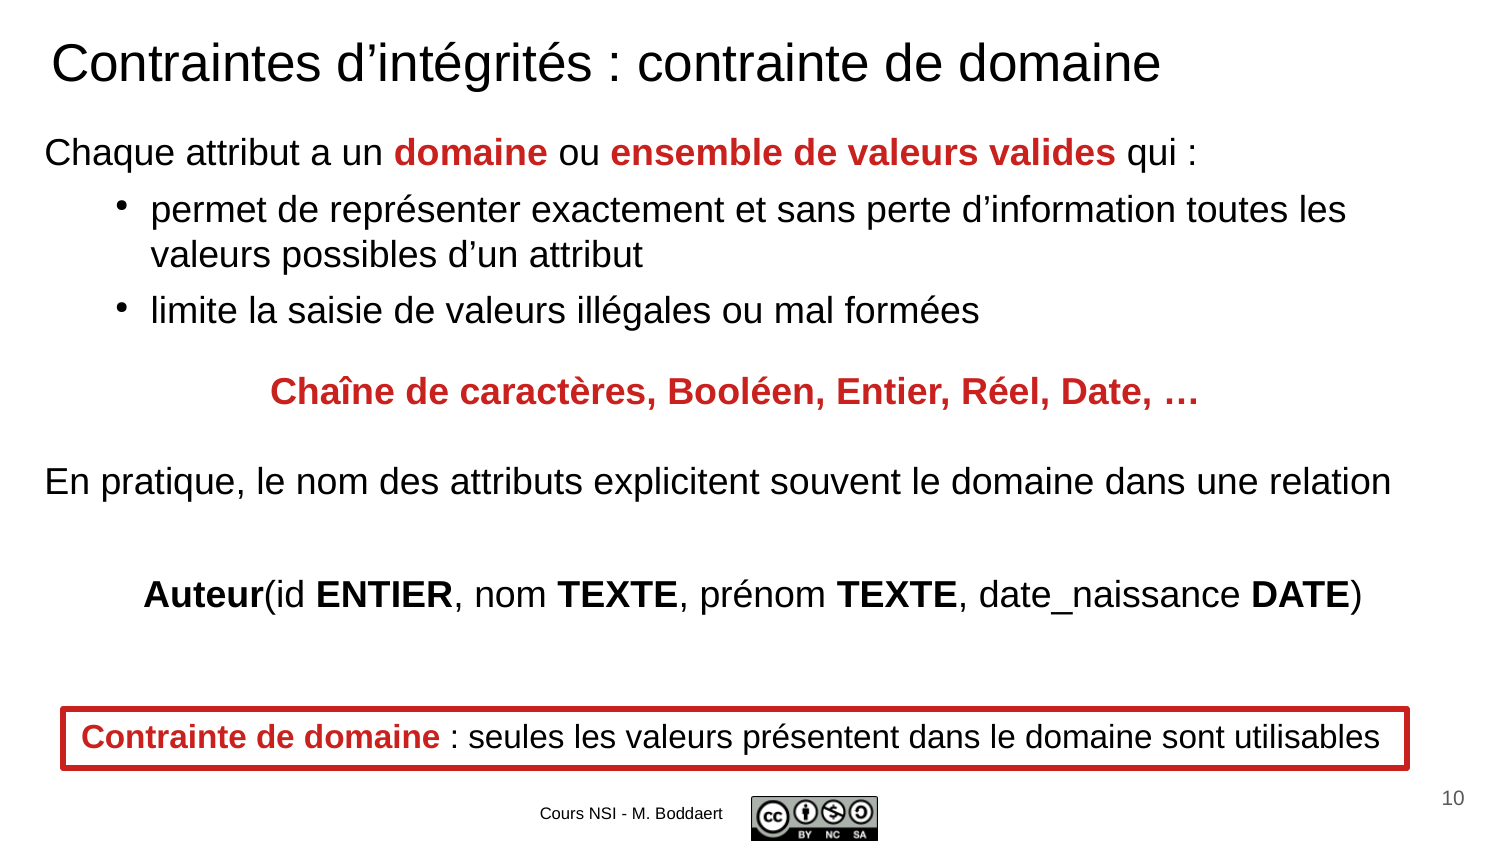

# Contraintes d’intégrités : contrainte de domaine
Chaque attribut a un domaine ou ensemble de valeurs valides qui :
permet de représenter exactement et sans perte d’information toutes les valeurs possibles d’un attribut
limite la saisie de valeurs illégales ou mal formées
En pratique, le nom des attributs explicitent souvent le domaine dans une relation
Auteur(id ENTIER, nom TEXTE, prénom TEXTE, date_naissance DATE)
Chaîne de caractères, Booléen, Entier, Réel, Date, …
Contrainte de domaine : seules les valeurs présentent dans le domaine sont utilisables